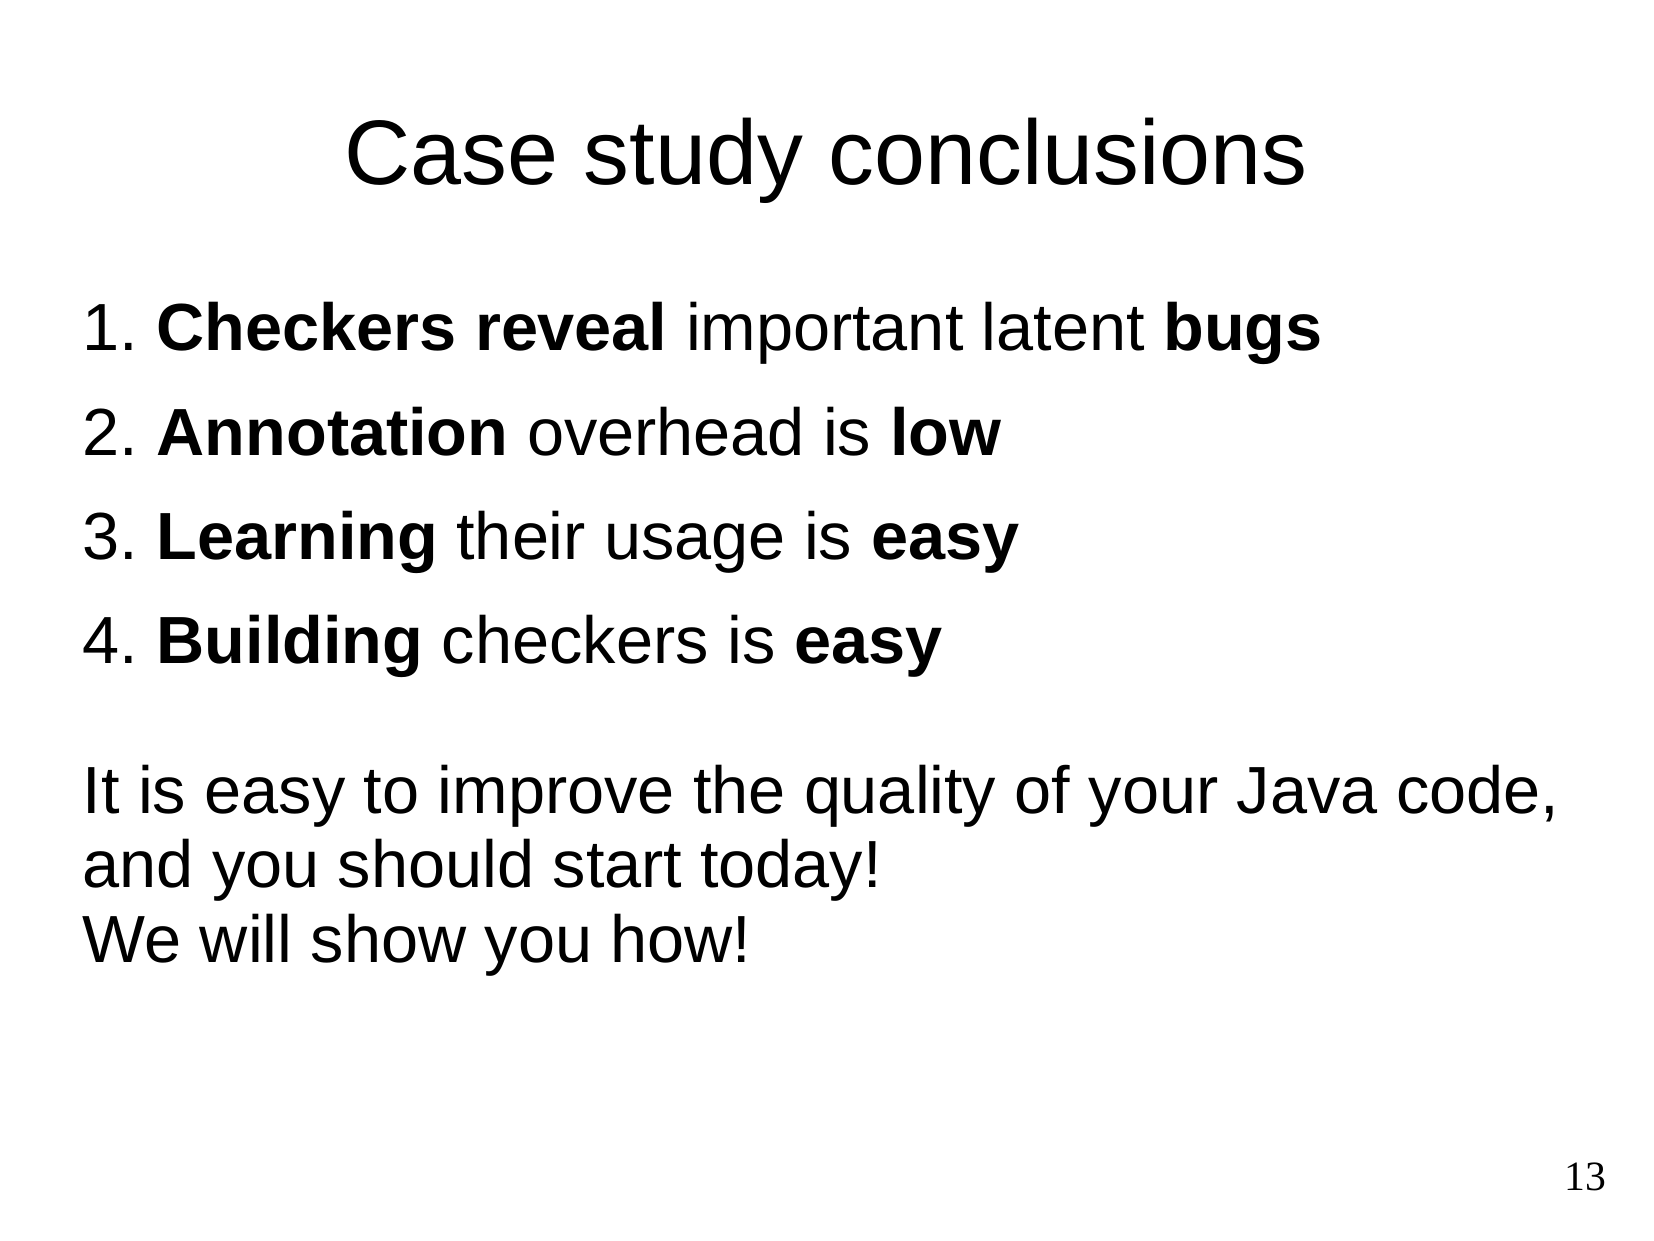

# Case study conclusions
 Checkers reveal important latent bugs
 Annotation overhead is low
 Learning their usage is easy
 Building checkers is easy
It is easy to improve the quality of your Java code, and you should start today!
We will show you how!
13